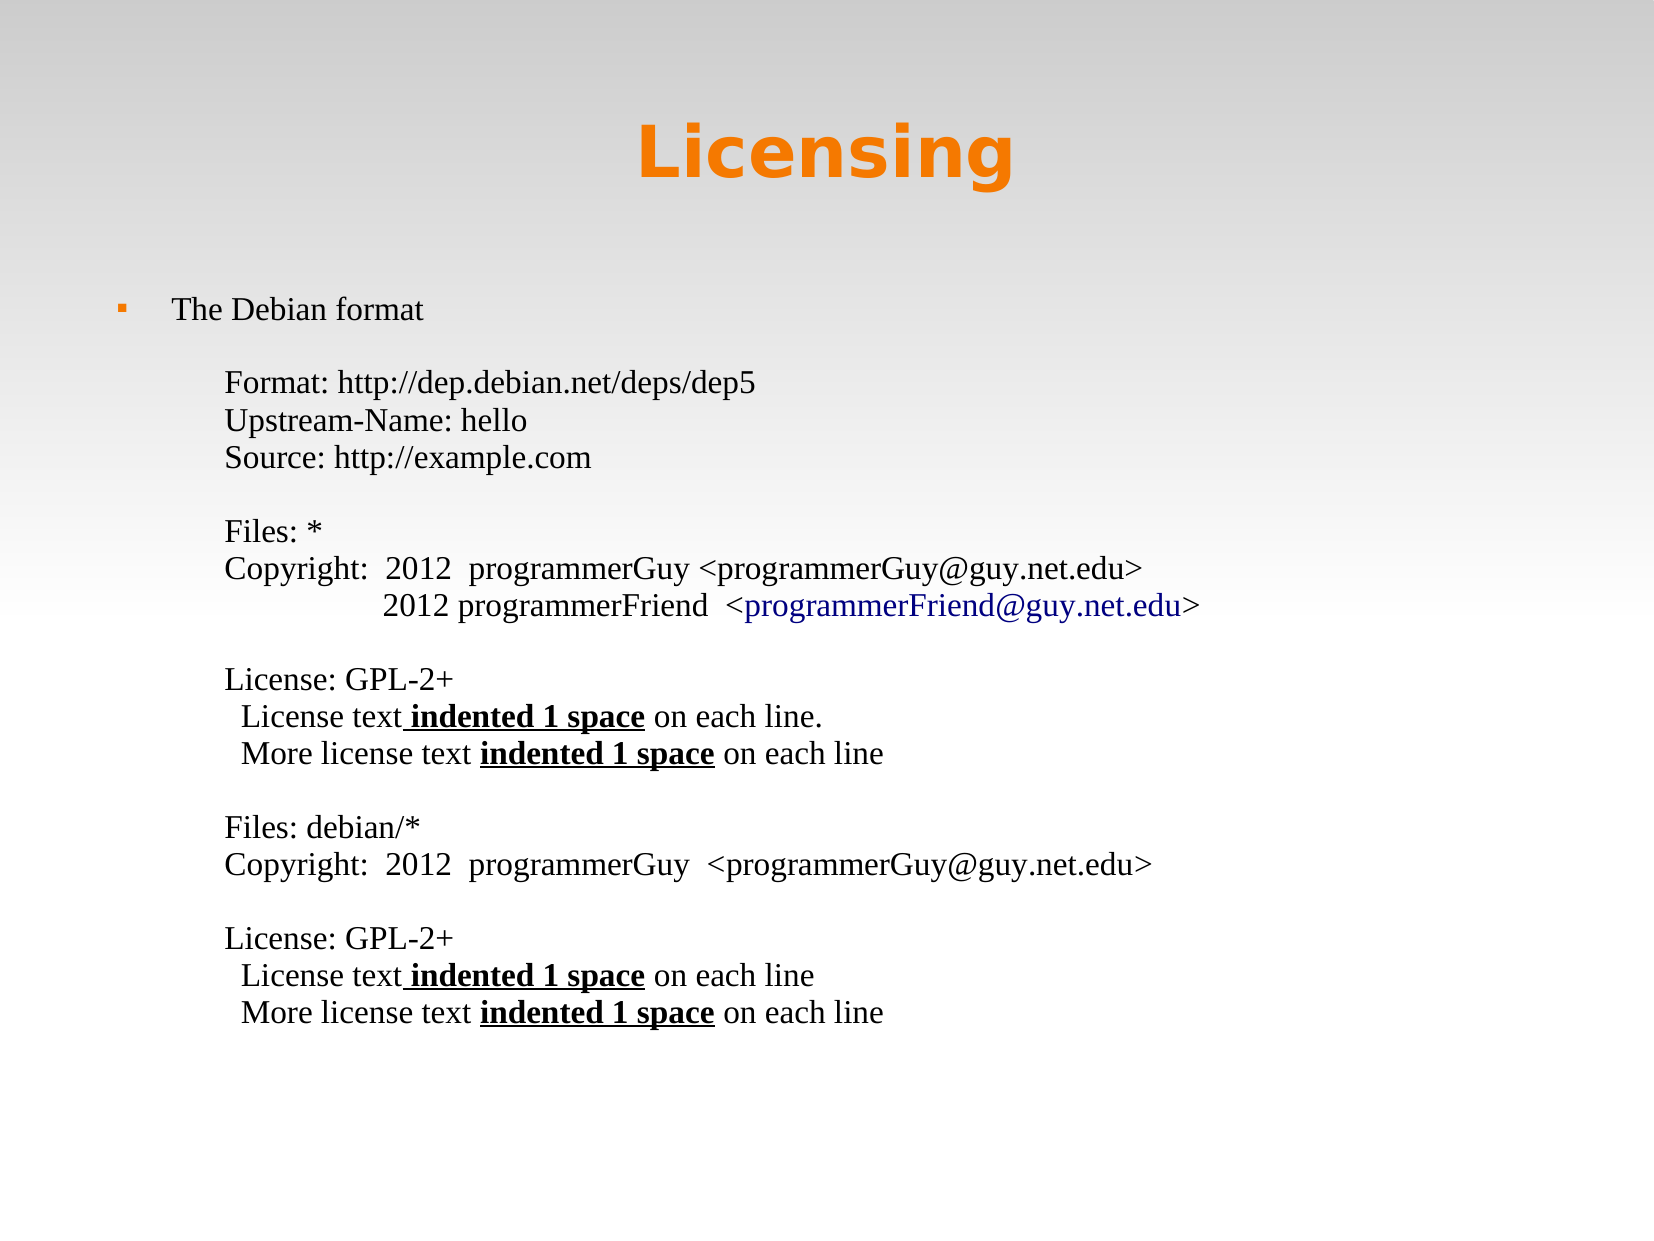

# Licensing
The Debian format
Format: http://dep.debian.net/deps/dep5
Upstream-Name: hello
Source: http://example.com
Files: *
Copyright: 2012 programmerGuy <programmerGuy@guy.net.edu>
	 	 2012 programmerFriend <programmerFriend@guy.net.edu>
License: GPL-2+
 License text indented 1 space on each line.
 More license text indented 1 space on each line
Files: debian/*
Copyright: 2012 programmerGuy <programmerGuy@guy.net.edu>
License: GPL-2+
 License text indented 1 space on each line
 More license text indented 1 space on each line